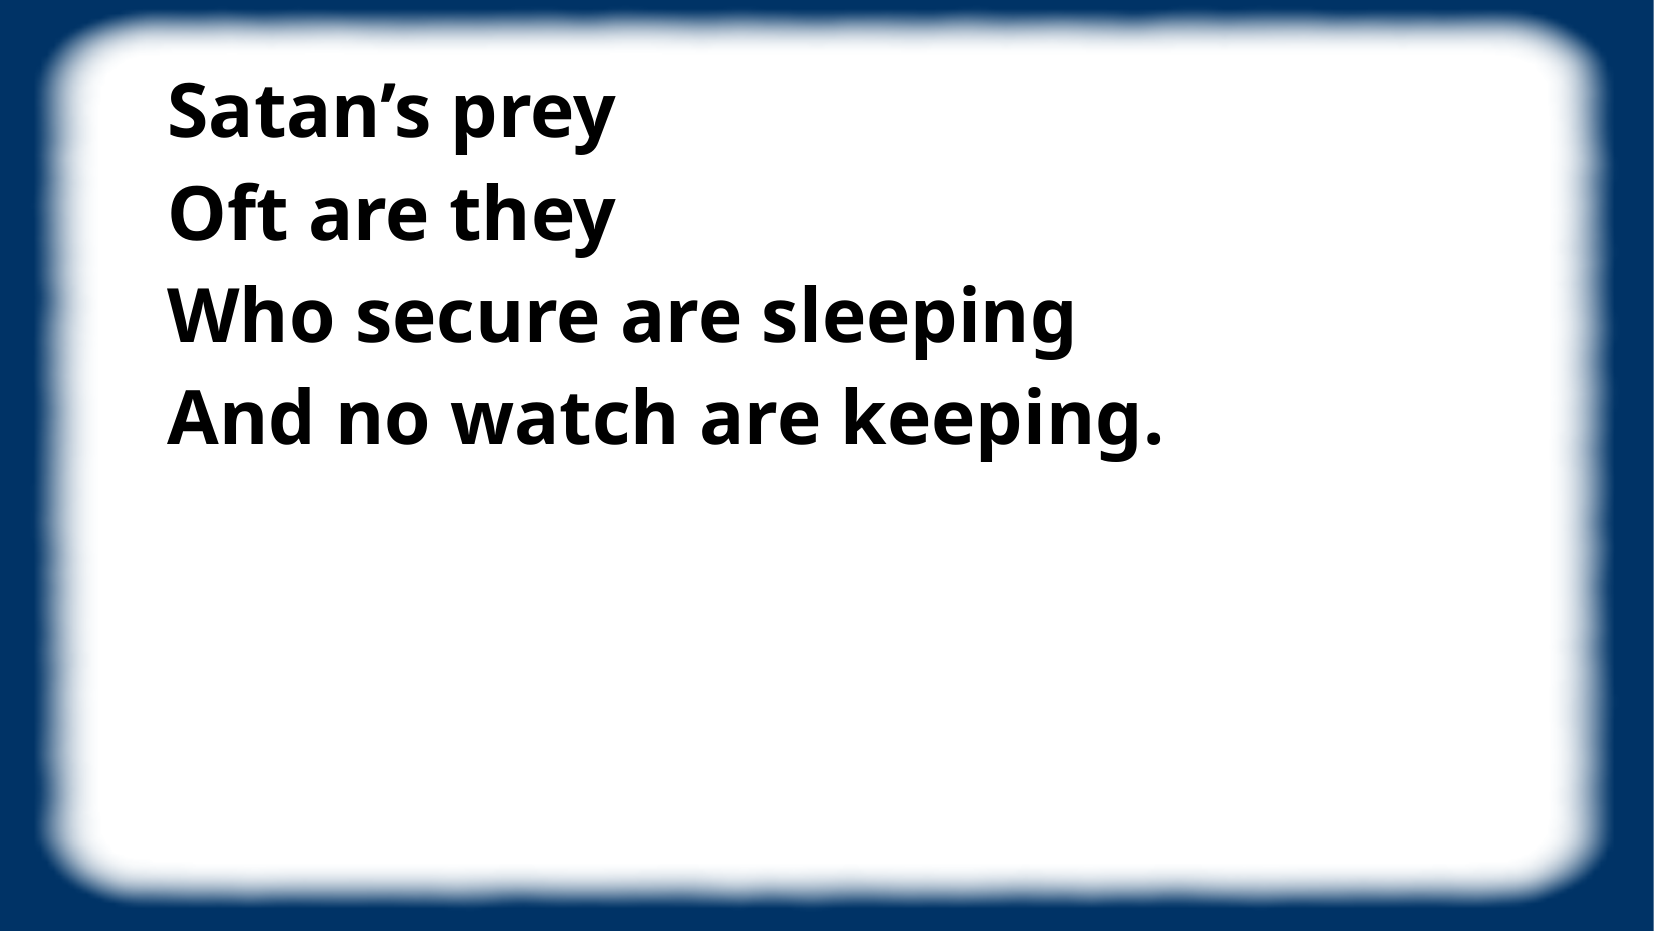

Satan’s prey
 Oft are they
 Who secure are sleeping
 And no watch are keeping.